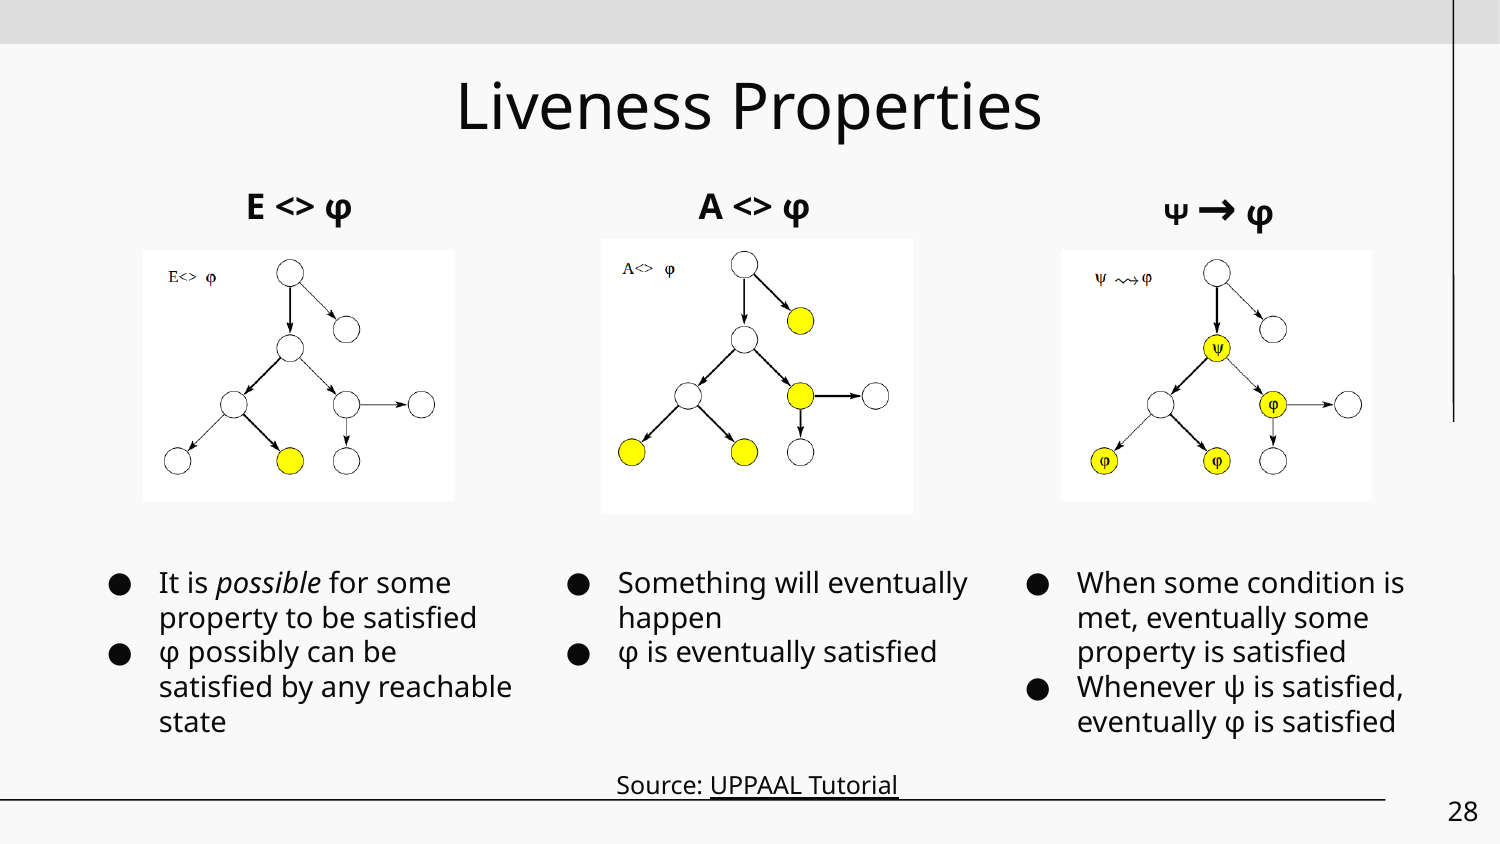

# Liveness Properties
Ψ → φ
E <> φ
A <> φ
It is possible for some property to be satisfied
φ possibly can be satisfied by any reachable state
Something will eventually happen
φ is eventually satisfied
When some condition is met, eventually some property is satisfied
Whenever ψ is satisfied, eventually φ is satisfied
Source: UPPAAL Tutorial